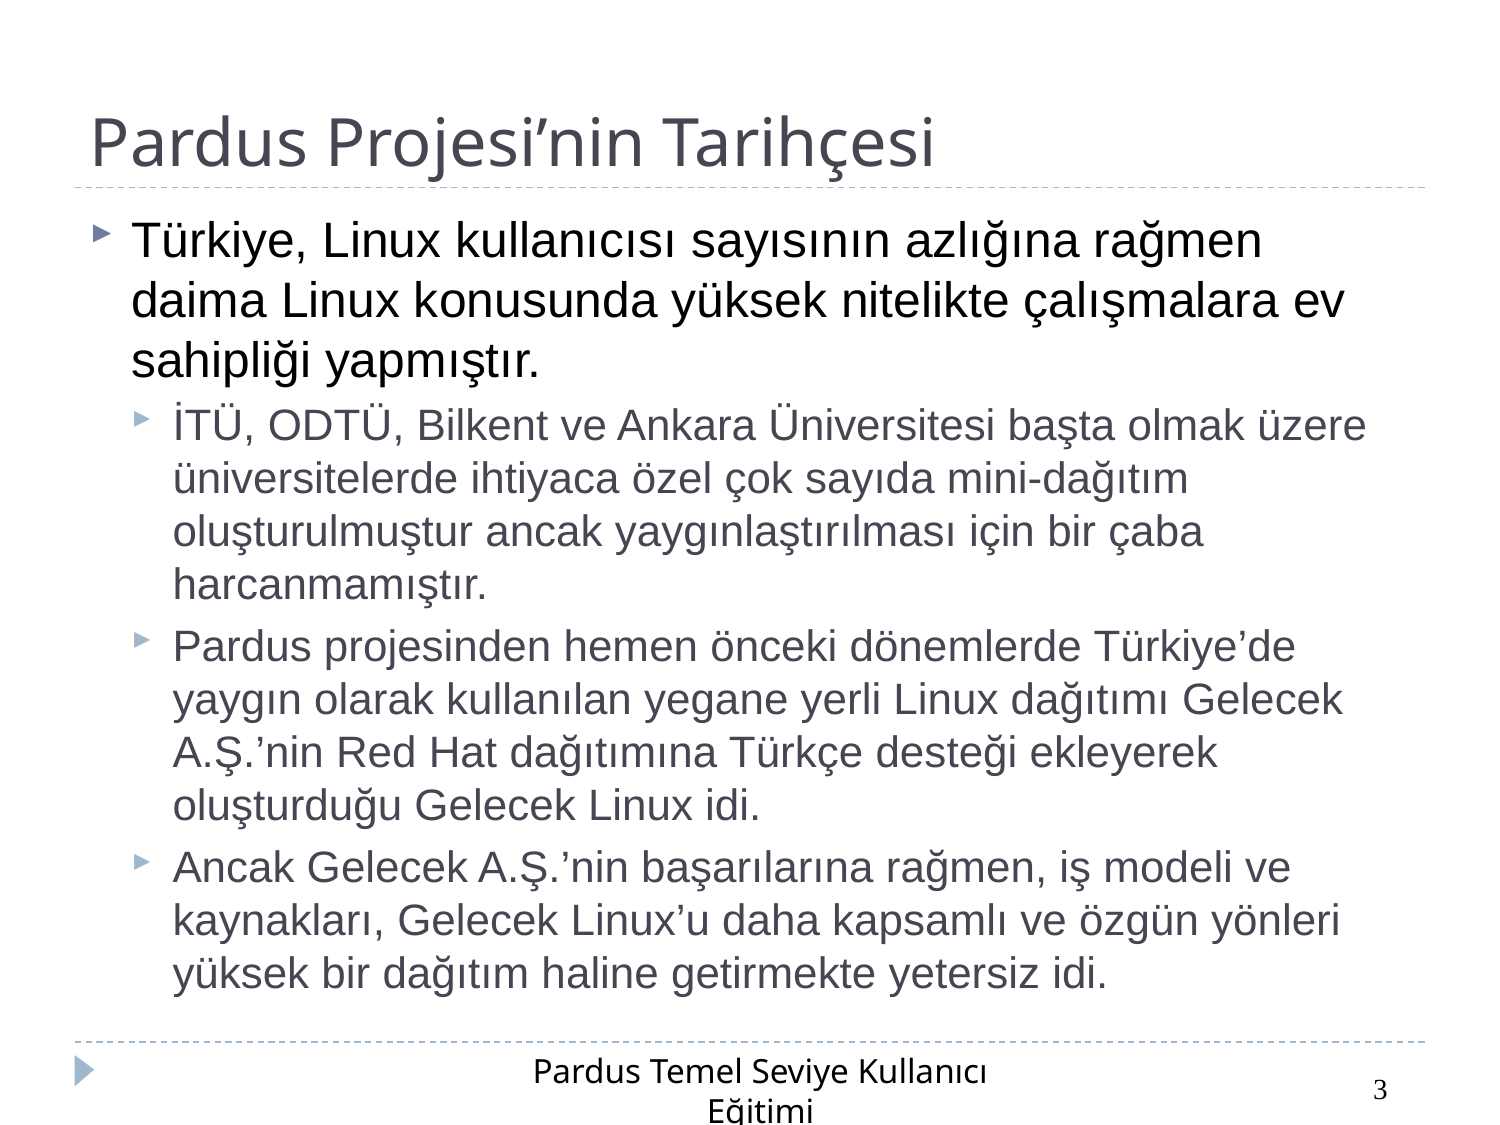

# Pardus Projesi’nin Tarihçesi
Türkiye, Linux kullanıcısı sayısının azlığına rağmen daima Linux konusunda yüksek nitelikte çalışmalara ev sahipliği yapmıştır.
İTÜ, ODTÜ, Bilkent ve Ankara Üniversitesi başta olmak üzere üniversitelerde ihtiyaca özel çok sayıda mini-dağıtım oluşturulmuştur ancak yaygınlaştırılması için bir çaba harcanmamıştır.
Pardus projesinden hemen önceki dönemlerde Türkiye’de yaygın olarak kullanılan yegane yerli Linux dağıtımı Gelecek A.Ş.’nin Red Hat dağıtımına Türkçe desteği ekleyerek oluşturduğu Gelecek Linux idi.
Ancak Gelecek A.Ş.’nin başarılarına rağmen, iş modeli ve kaynakları, Gelecek Linux’u daha kapsamlı ve özgün yönleri yüksek bir dağıtım haline getirmekte yetersiz idi.